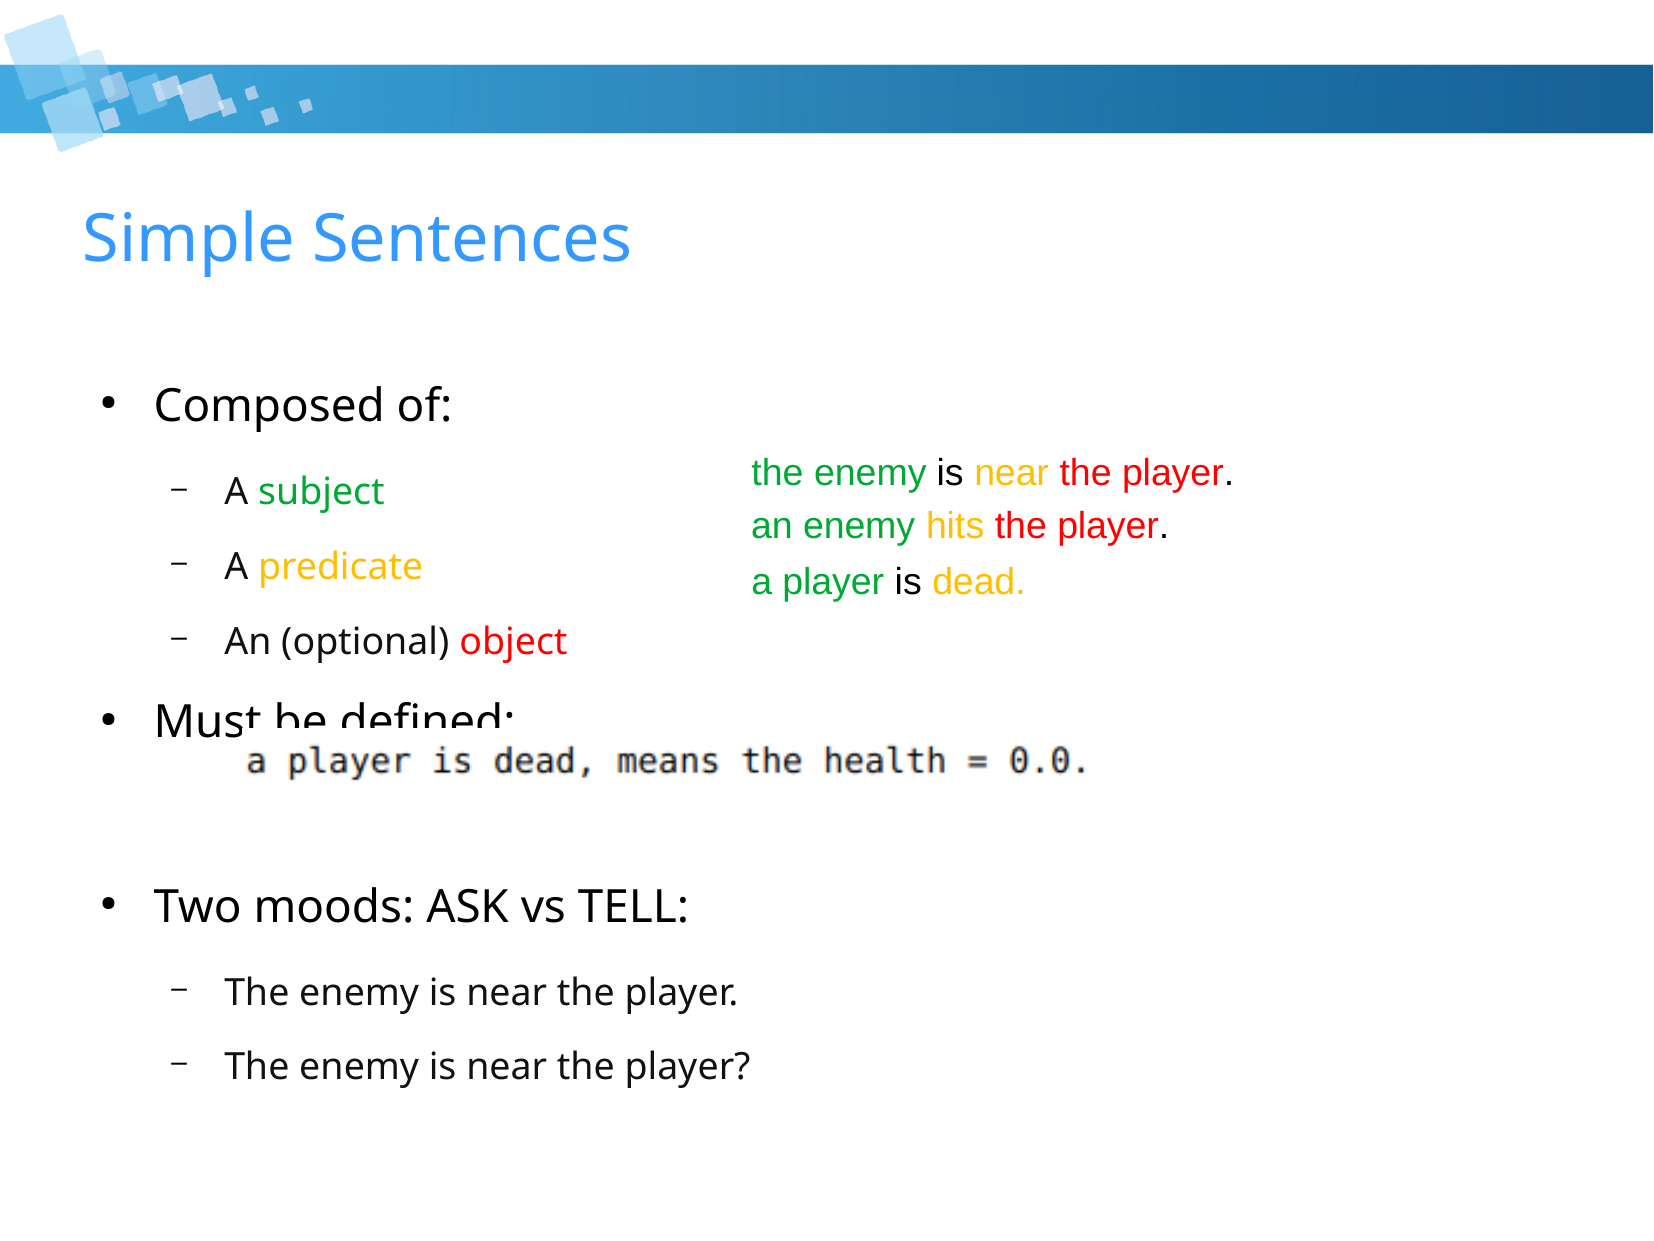

# Simple Sentences
Composed of:
A subject
A predicate
An (optional) object
Must be defined:
Two moods: ASK vs TELL:
The enemy is near the player.
The enemy is near the player?
the enemy is near the player.
an enemy hits the player.
a player is dead.